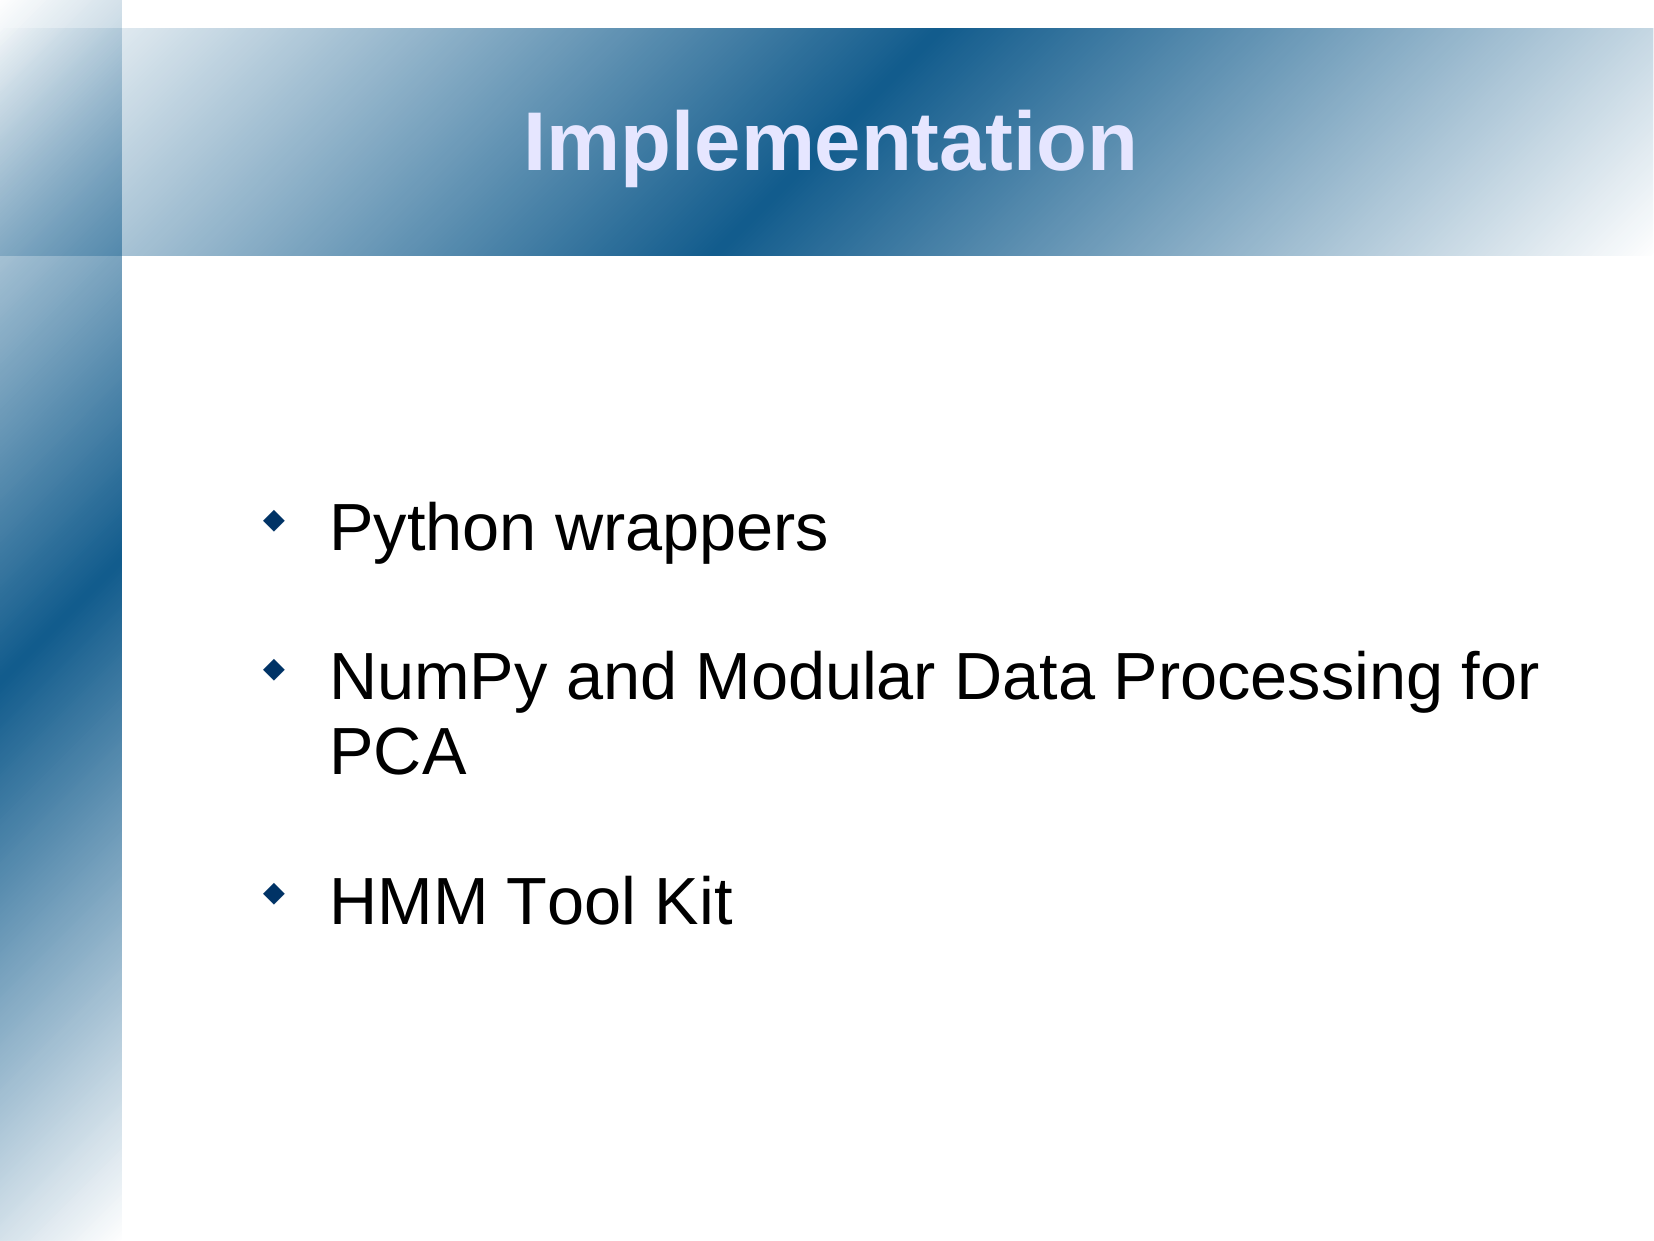

# Implementation
Python wrappers
NumPy and Modular Data Processing for PCA
HMM Tool Kit